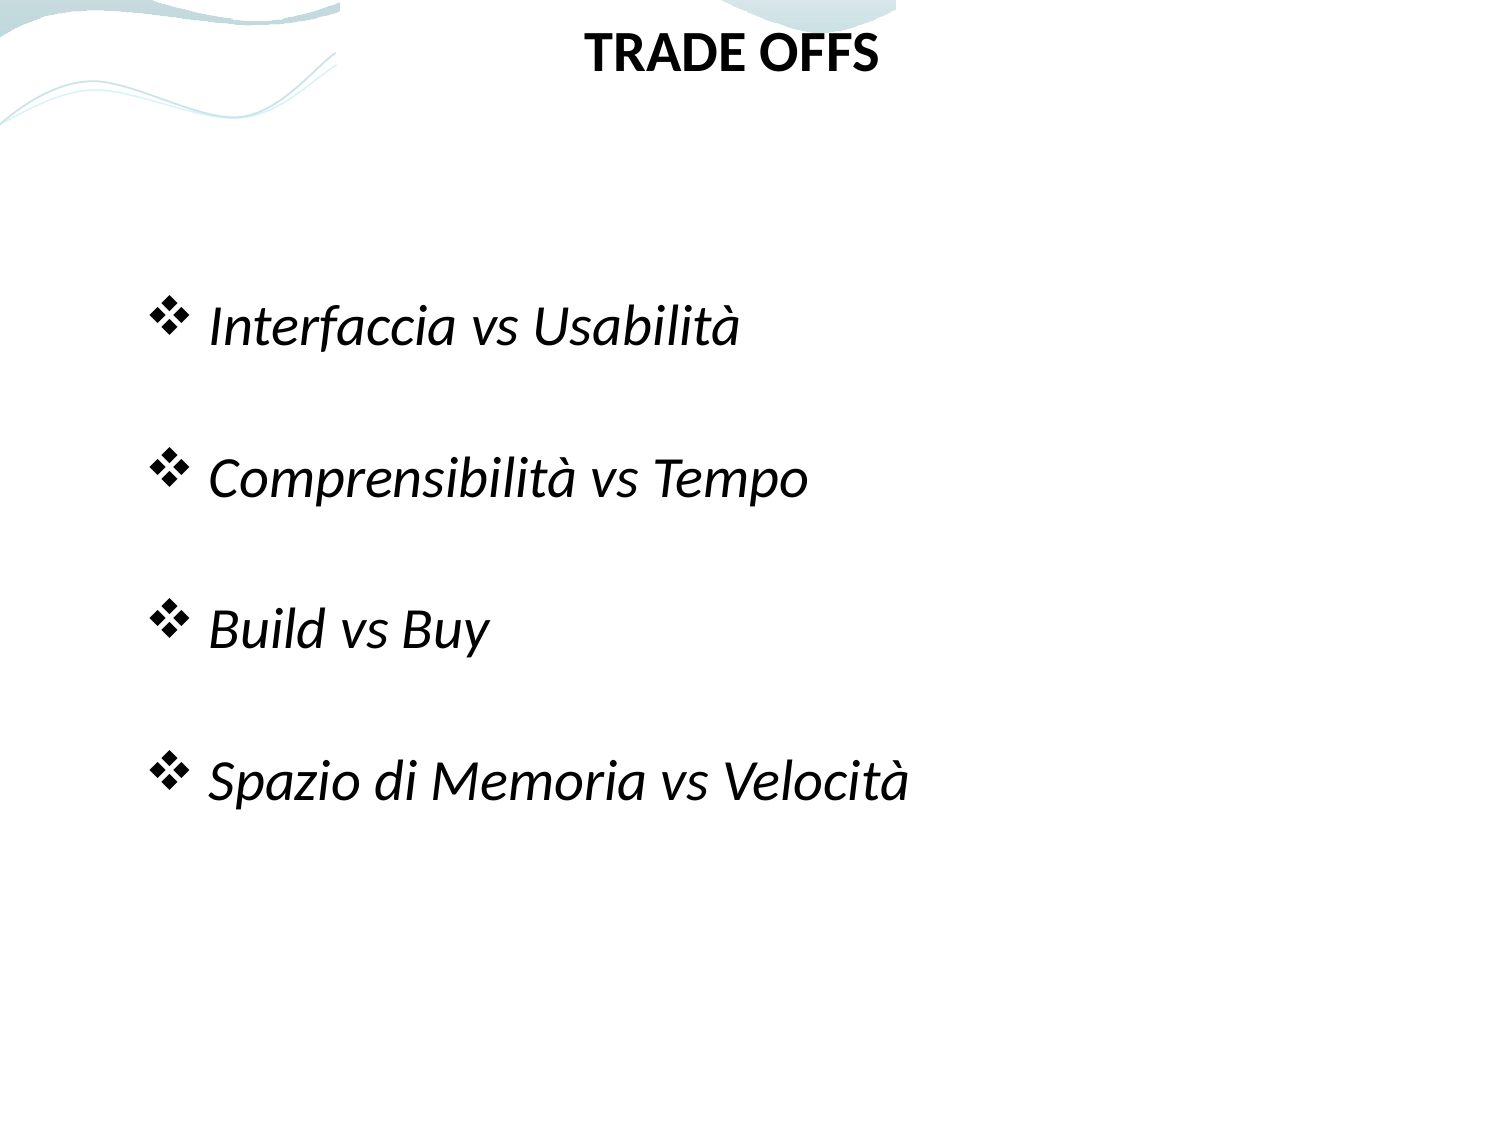

TRADE OFFS
 Interfaccia vs Usabilità
 Comprensibilità vs Tempo
 Build vs Buy
 Spazio di Memoria vs Velocità